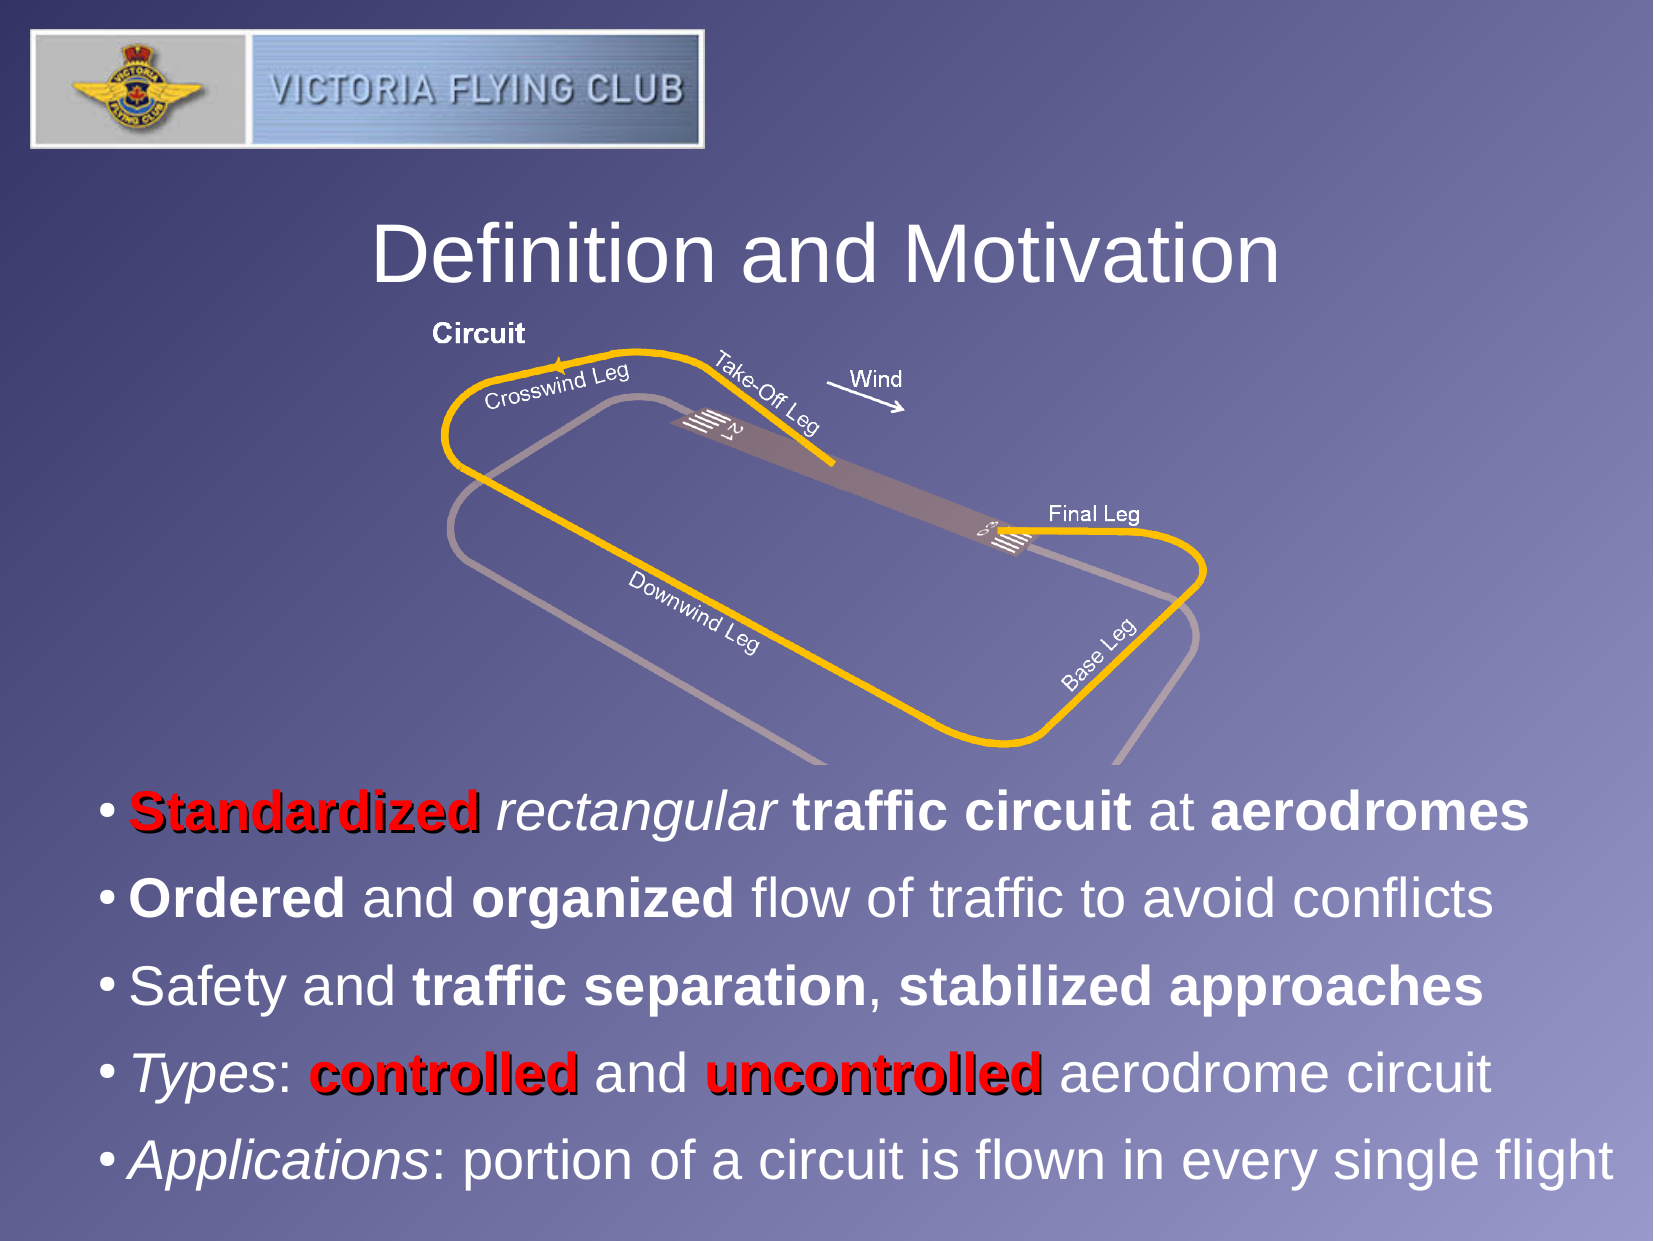

Definition and Motivation
# Standardized rectangular traffic circuit at aerodromes
Ordered and organized flow of traffic to avoid conflicts
Safety and traffic separation, stabilized approaches
Types: controlled and uncontrolled aerodrome circuit
Applications: portion of a circuit is flown in every single flight